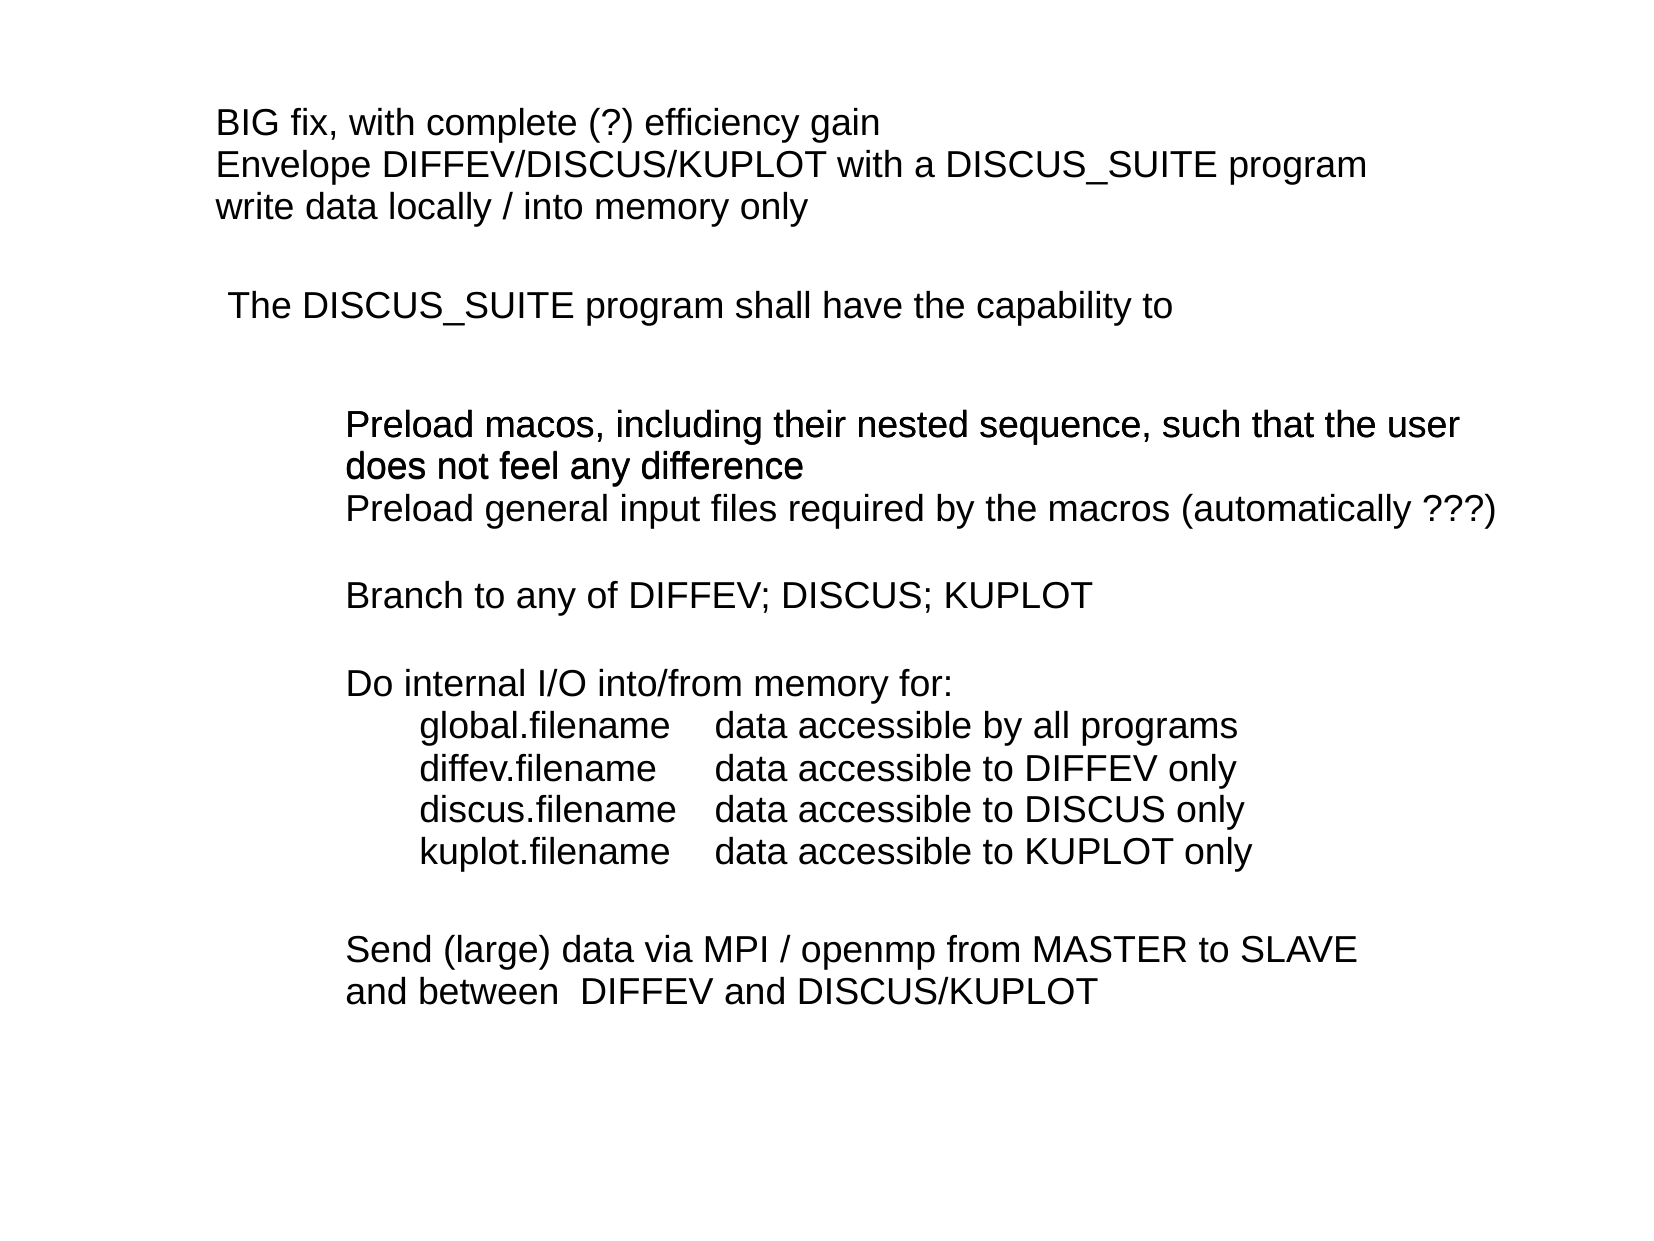

BIG fix, with complete (?) efficiency gain
Envelope DIFFEV/DISCUS/KUPLOT with a DISCUS_SUITE program
write data locally / into memory only
The DISCUS_SUITE program shall have the capability to
Preload macos, including their nested sequence, such that the user
does not feel any difference
Preload macos, including their nested sequence, such that the user
does not feel any difference
Preload general input files required by the macros (automatically ???)
Branch to any of DIFFEV; DISCUS; KUPLOT
Do internal I/O into/from memory for:
	global.filename	data accessible by all programs
	diffev.filename	data accessible to DIFFEV only
	discus.filename	data accessible to DISCUS only
	kuplot.filename	data accessible to KUPLOT only
Send (large) data via MPI / openmp from MASTER to SLAVE
and between DIFFEV and DISCUS/KUPLOT